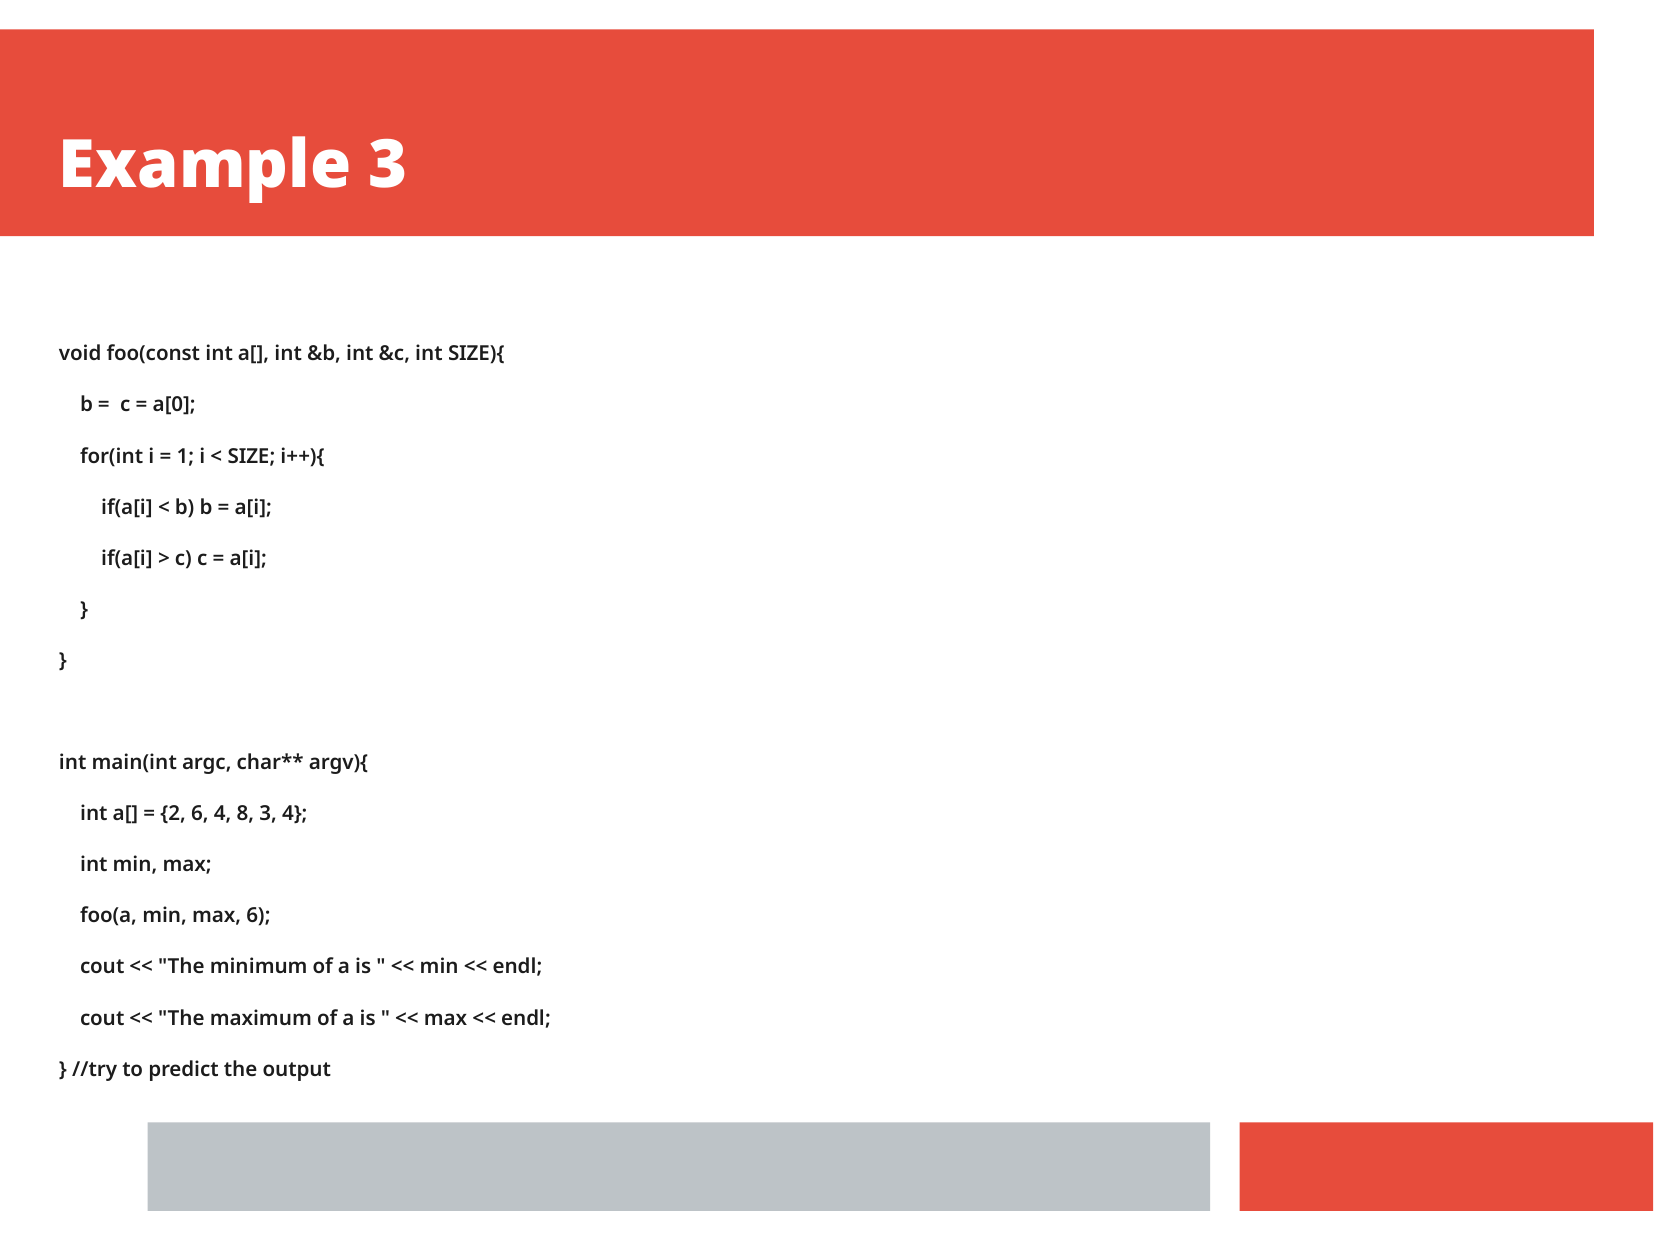

# Example 3
void foo(const int a[], int &b, int &c, int SIZE){
 b = c = a[0];
 for(int i = 1; i < SIZE; i++){
 if(a[i] < b) b = a[i];
 if(a[i] > c) c = a[i];
 }
}
int main(int argc, char** argv){
 int a[] = {2, 6, 4, 8, 3, 4};
 int min, max;
 foo(a, min, max, 6);
 cout << "The minimum of a is " << min << endl;
 cout << "The maximum of a is " << max << endl;
} //try to predict the output